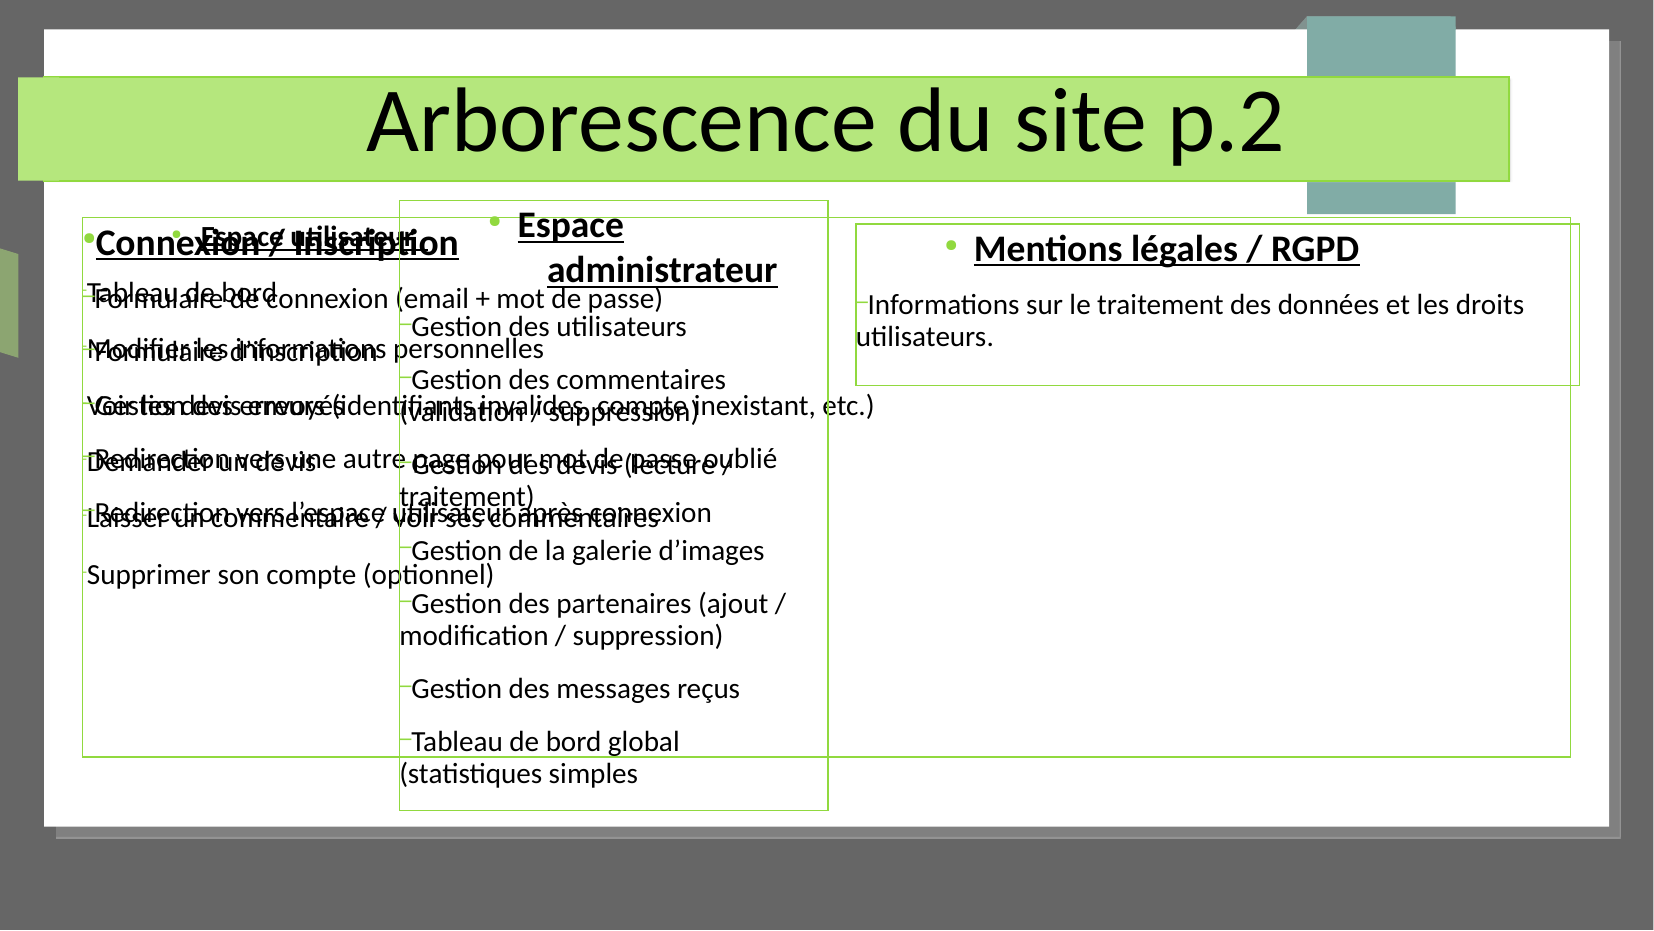

# Arborescence du site p.2
Espace administrateur
Gestion des utilisateurs
Gestion des commentaires (validation / suppression)
Gestion des devis (lecture / traitement)
Gestion de la galerie d’images
Gestion des partenaires (ajout / modification / suppression)
Gestion des messages reçus
Tableau de bord global (statistiques simples
Espace utilisateur
Tableau de bord
Modifier les informations personnelles
Voir les devis envoyés
Demander un devis
Laisser un commentaire / voir ses commentaires
Supprimer son compte (optionnel)
Connexion / Inscription
Formulaire de connexion (email + mot de passe)
Formulaire d’inscription
Gestion des erreurs (identifiants invalides, compte inexistant, etc.)
Redirection vers une autre page pour mot de passe oublié
Redirection vers l’espace utilisateur après connexion
Mentions légales / RGPD
Informations sur le traitement des données et les droits utilisateurs.